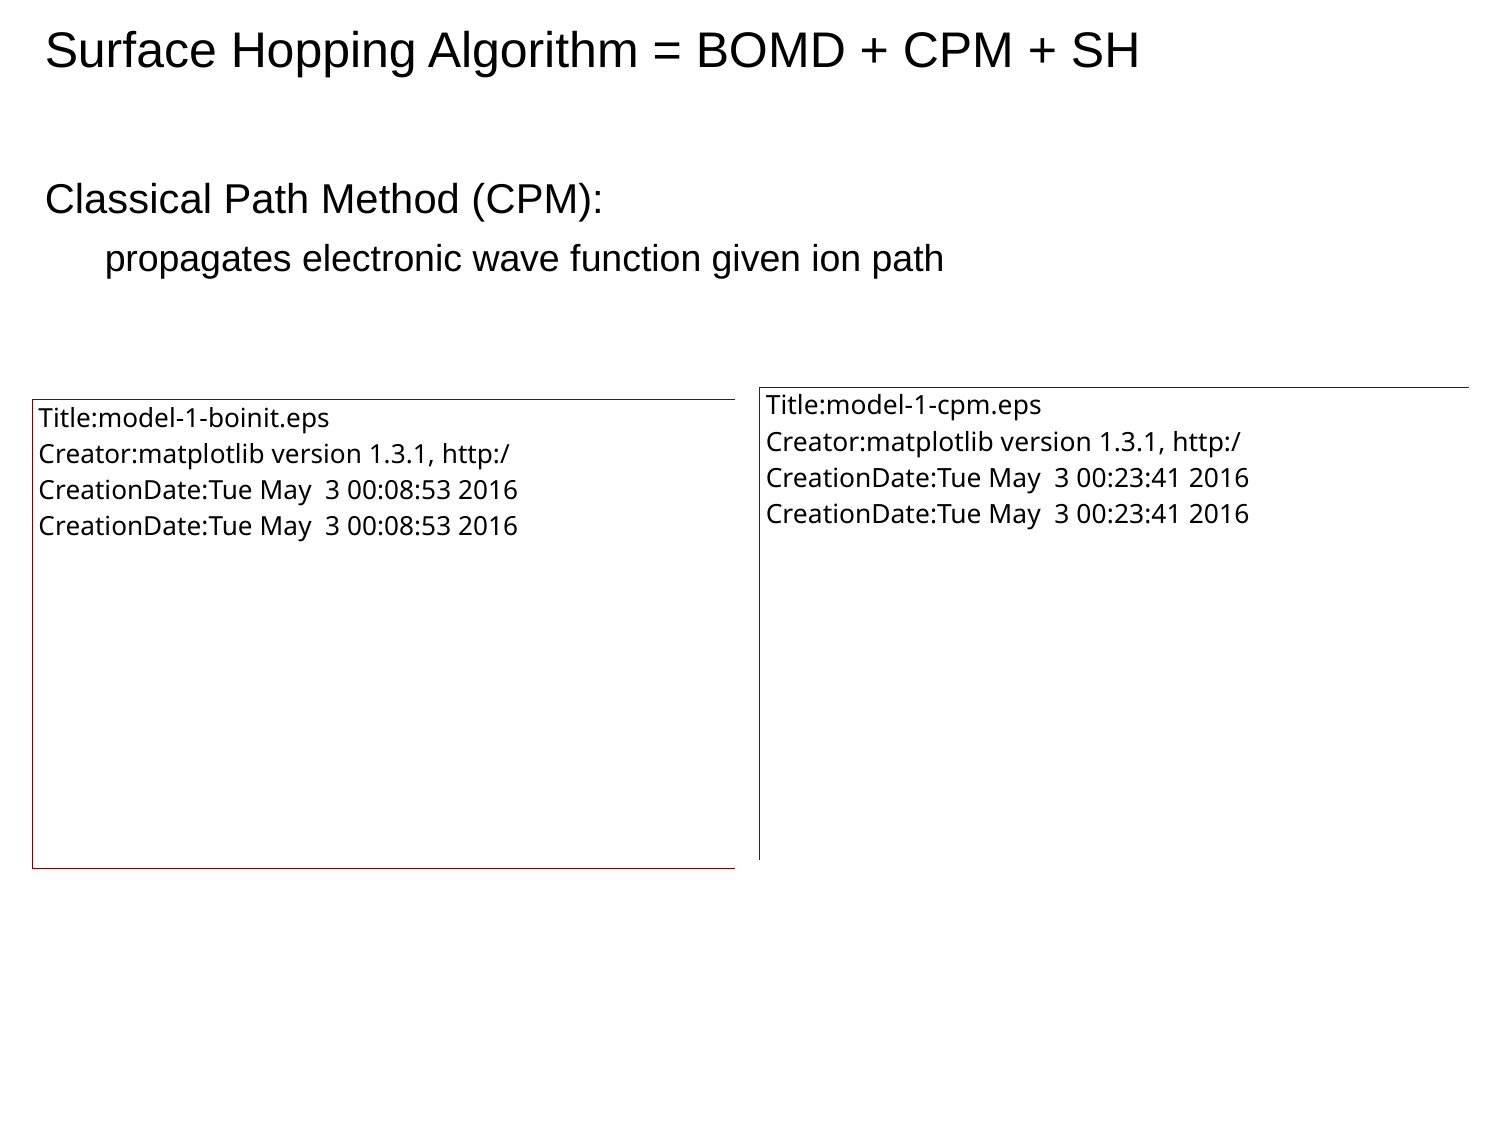

Surface Hopping Algorithm = BOMD + CPM + SH
Classical Path Method (CPM):
propagates electronic wave function given ion path